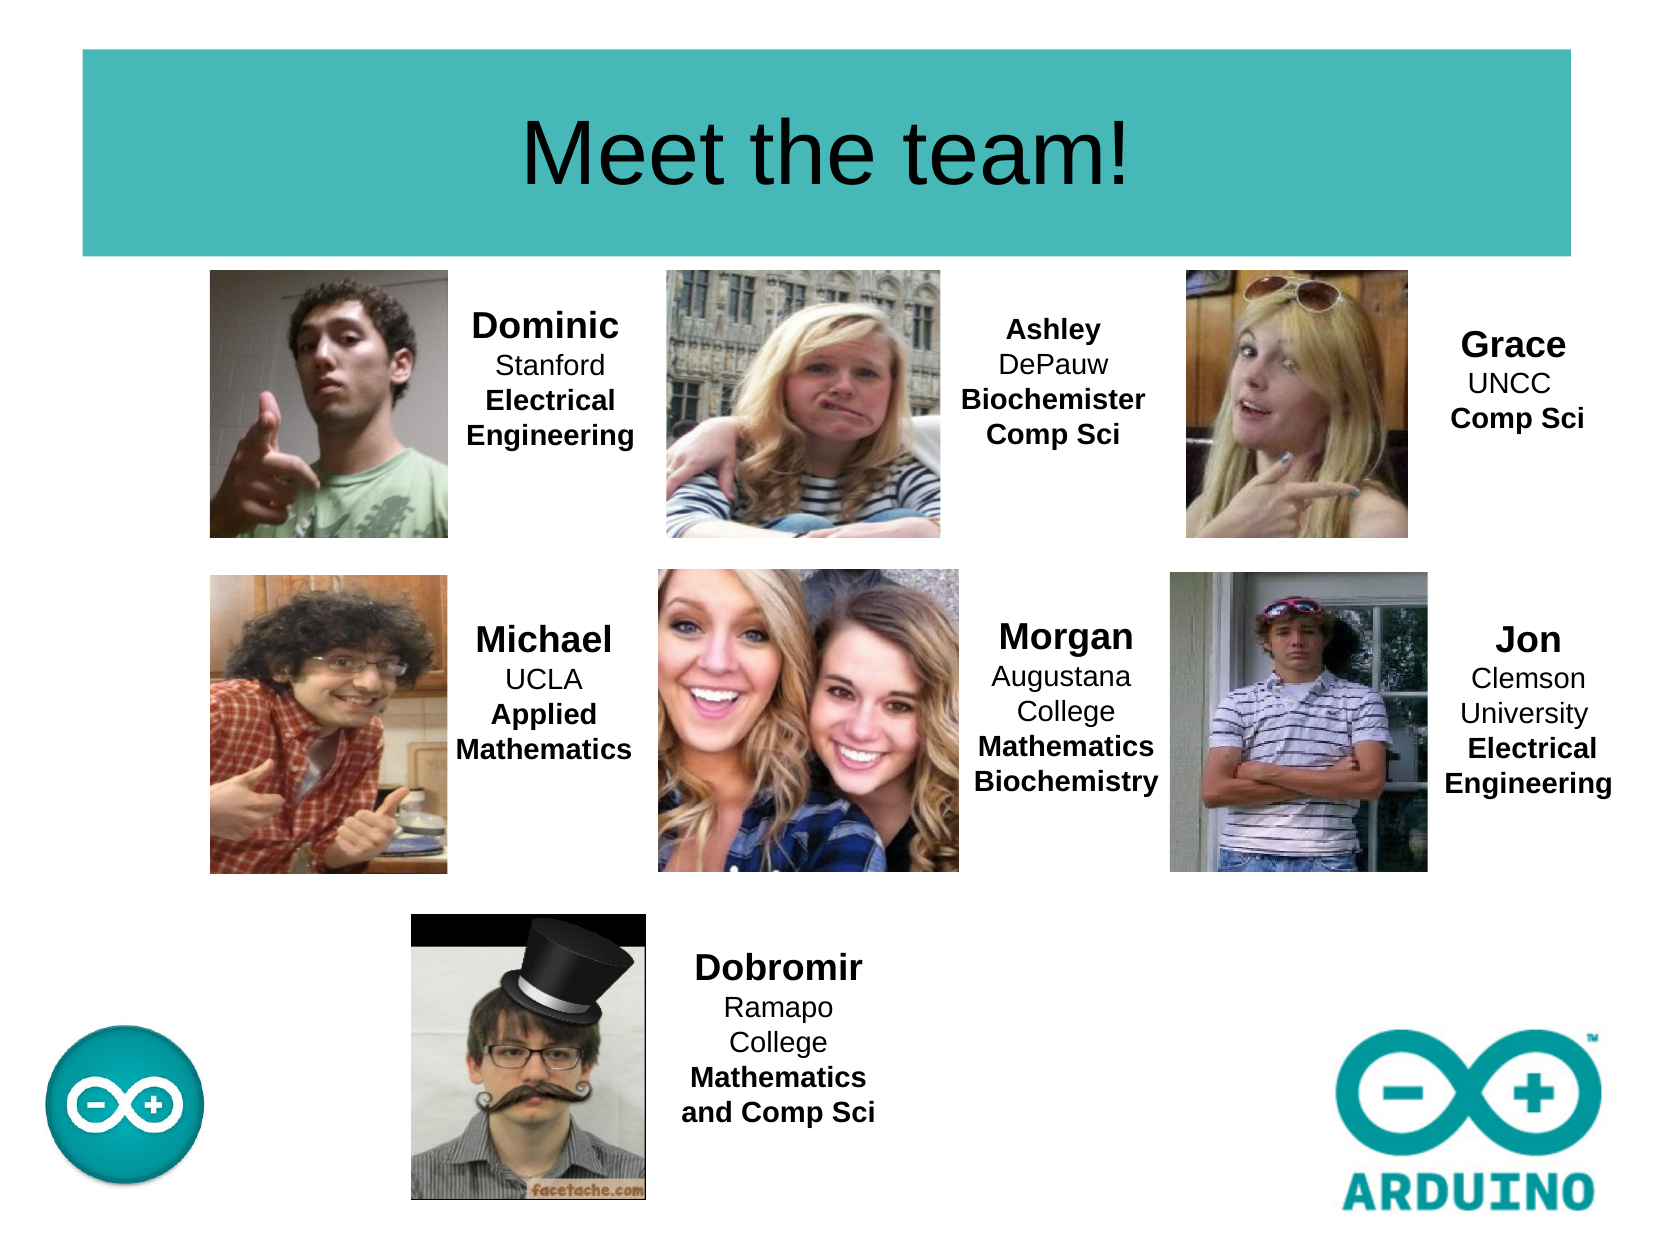

# Meet the team!
Grace
UNCC
 Comp Sci
Ashley
DePauw
Biochemister
Comp Sci
Dominic
Stanford
Electrical
Engineering
Morgan
Augustana	College
Mathematics Biochemistry
Jon
Clemson University
 Electrical Engineering
Michael
UCLA
Applied
Mathematics
Dobromir
Ramapo College
Mathematics and Comp Sci